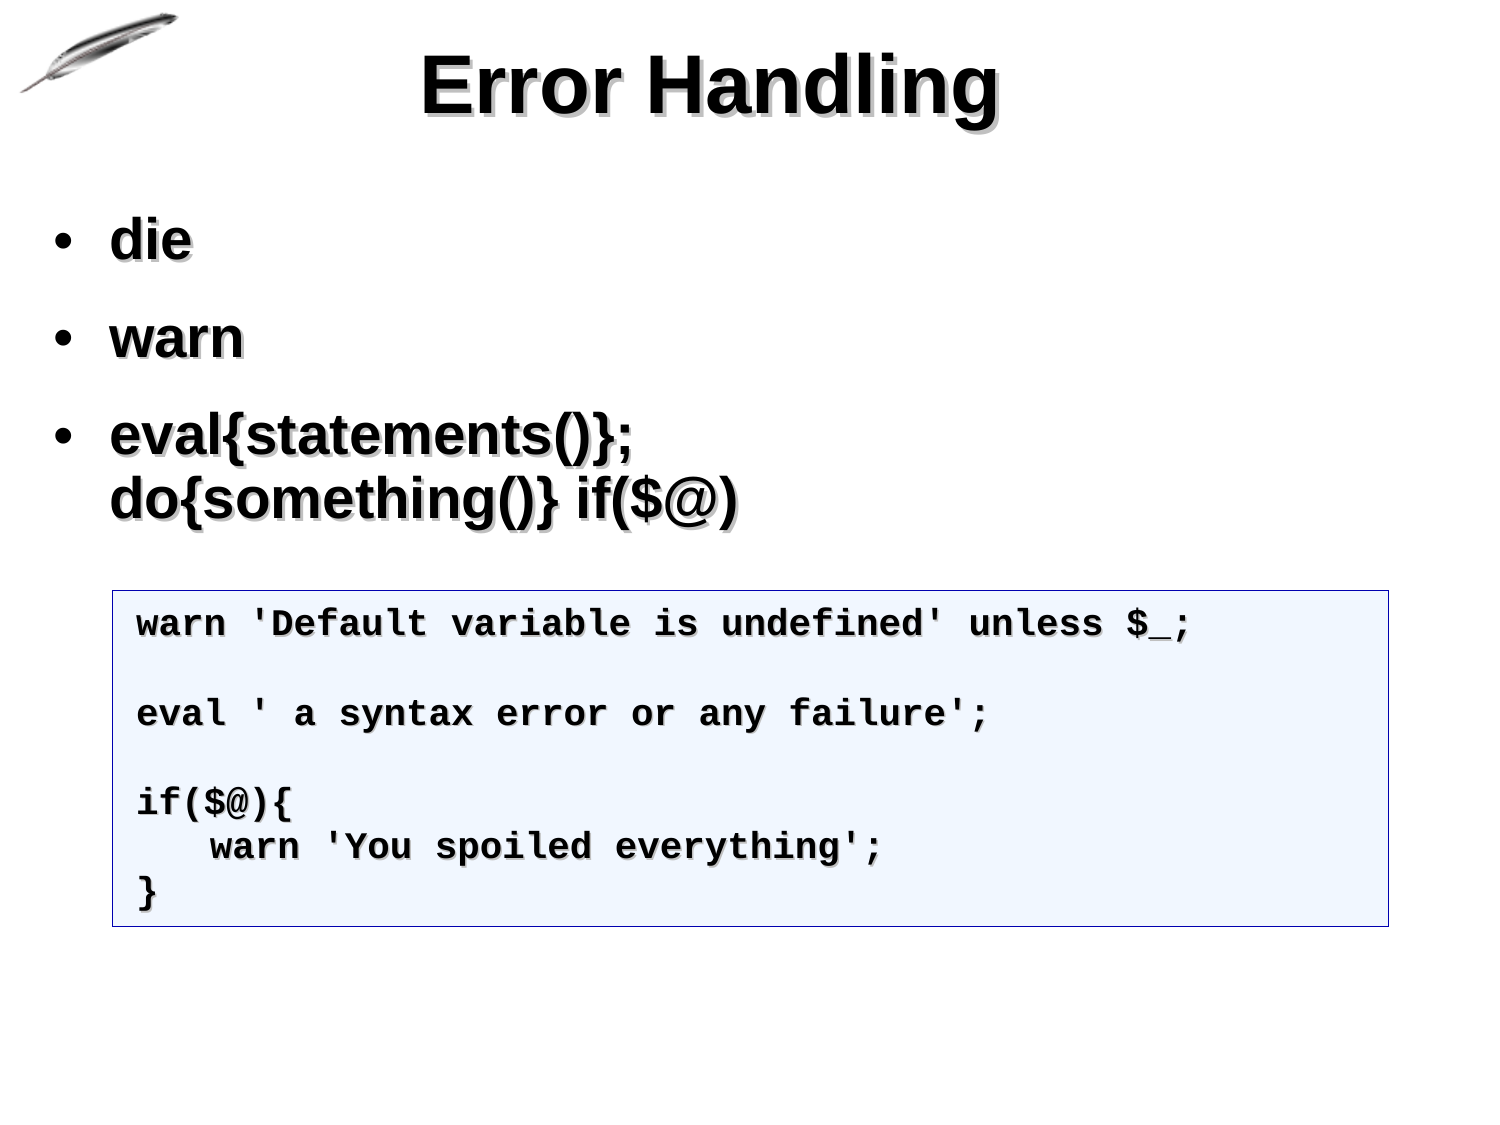

# Error Handling
die
warn
eval{statements()};
do{something()} if($@)
warn 'Default variable is undefined' unless $_;
eval ' a syntax error or any failure';
if($@){
	warn 'You spoiled everything';
}